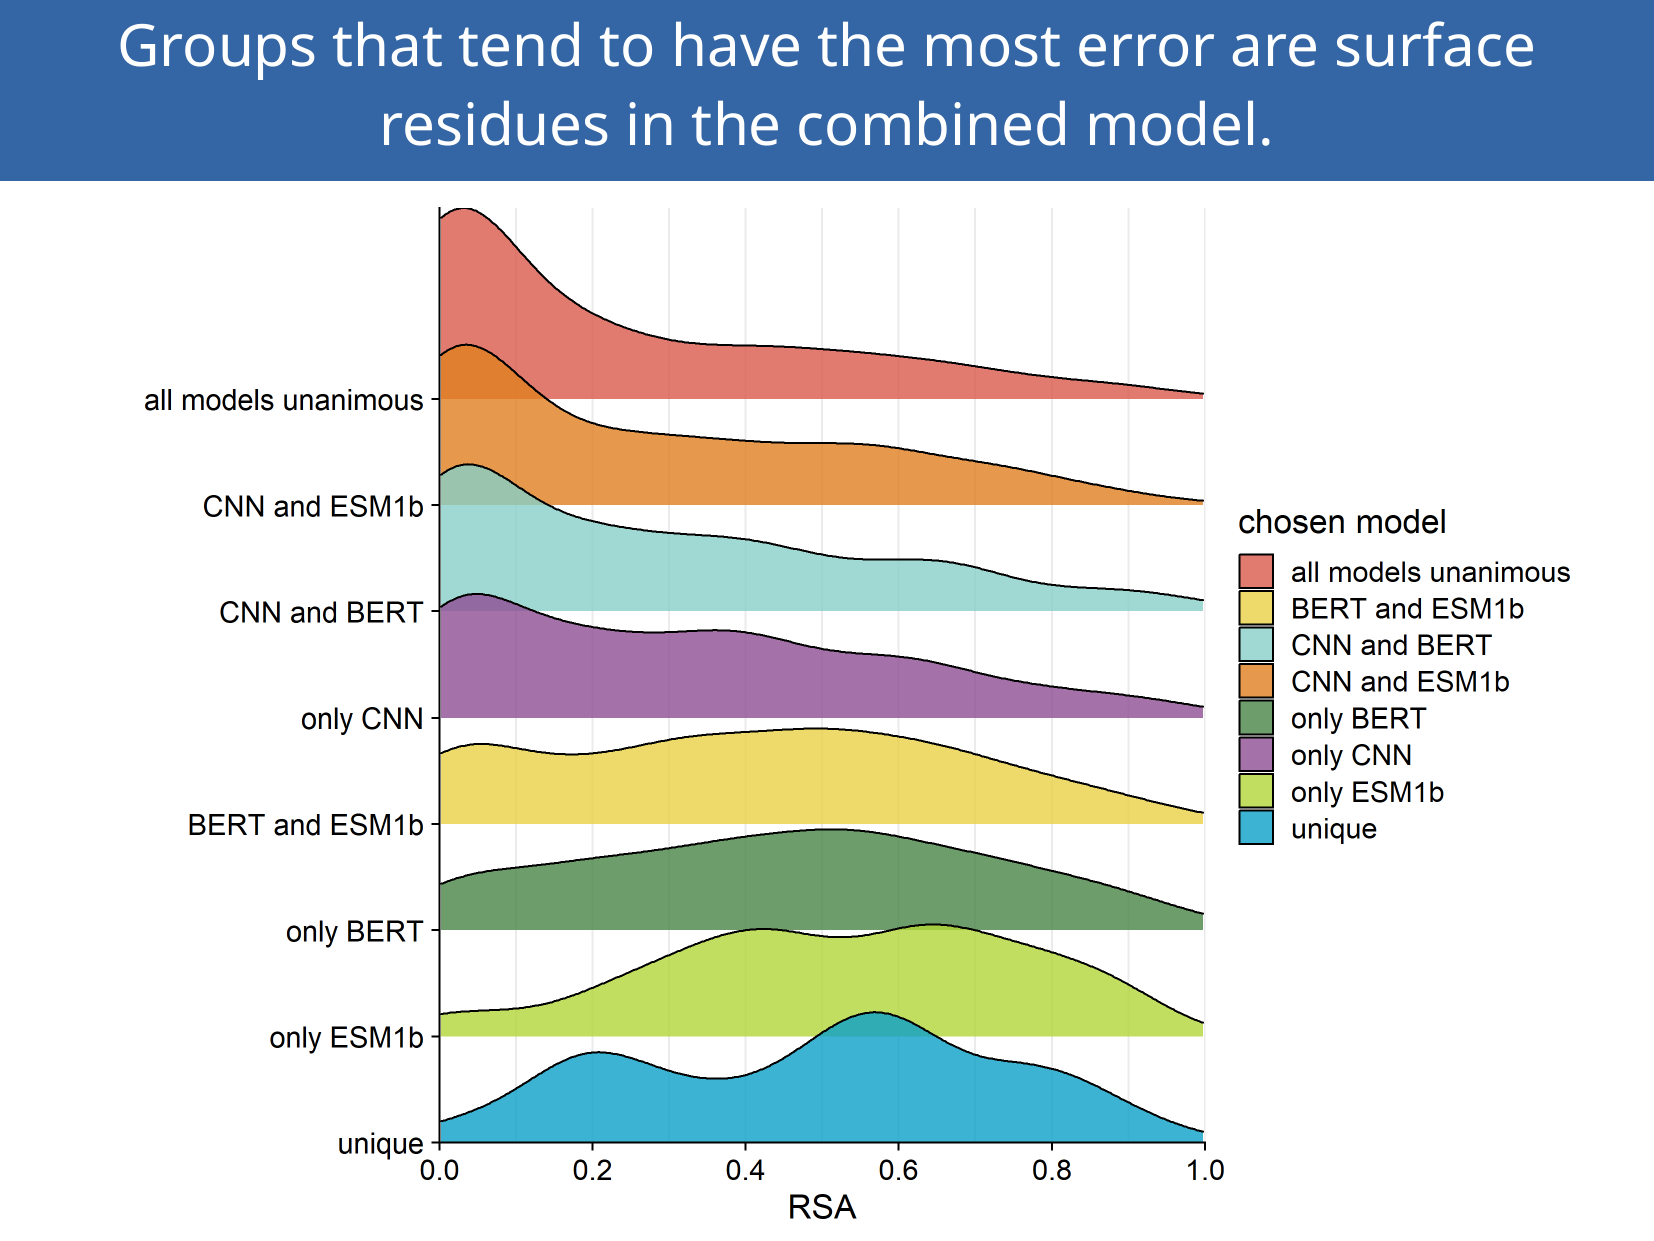

Groups that tend to have the most error are surface
residues in the combined model.